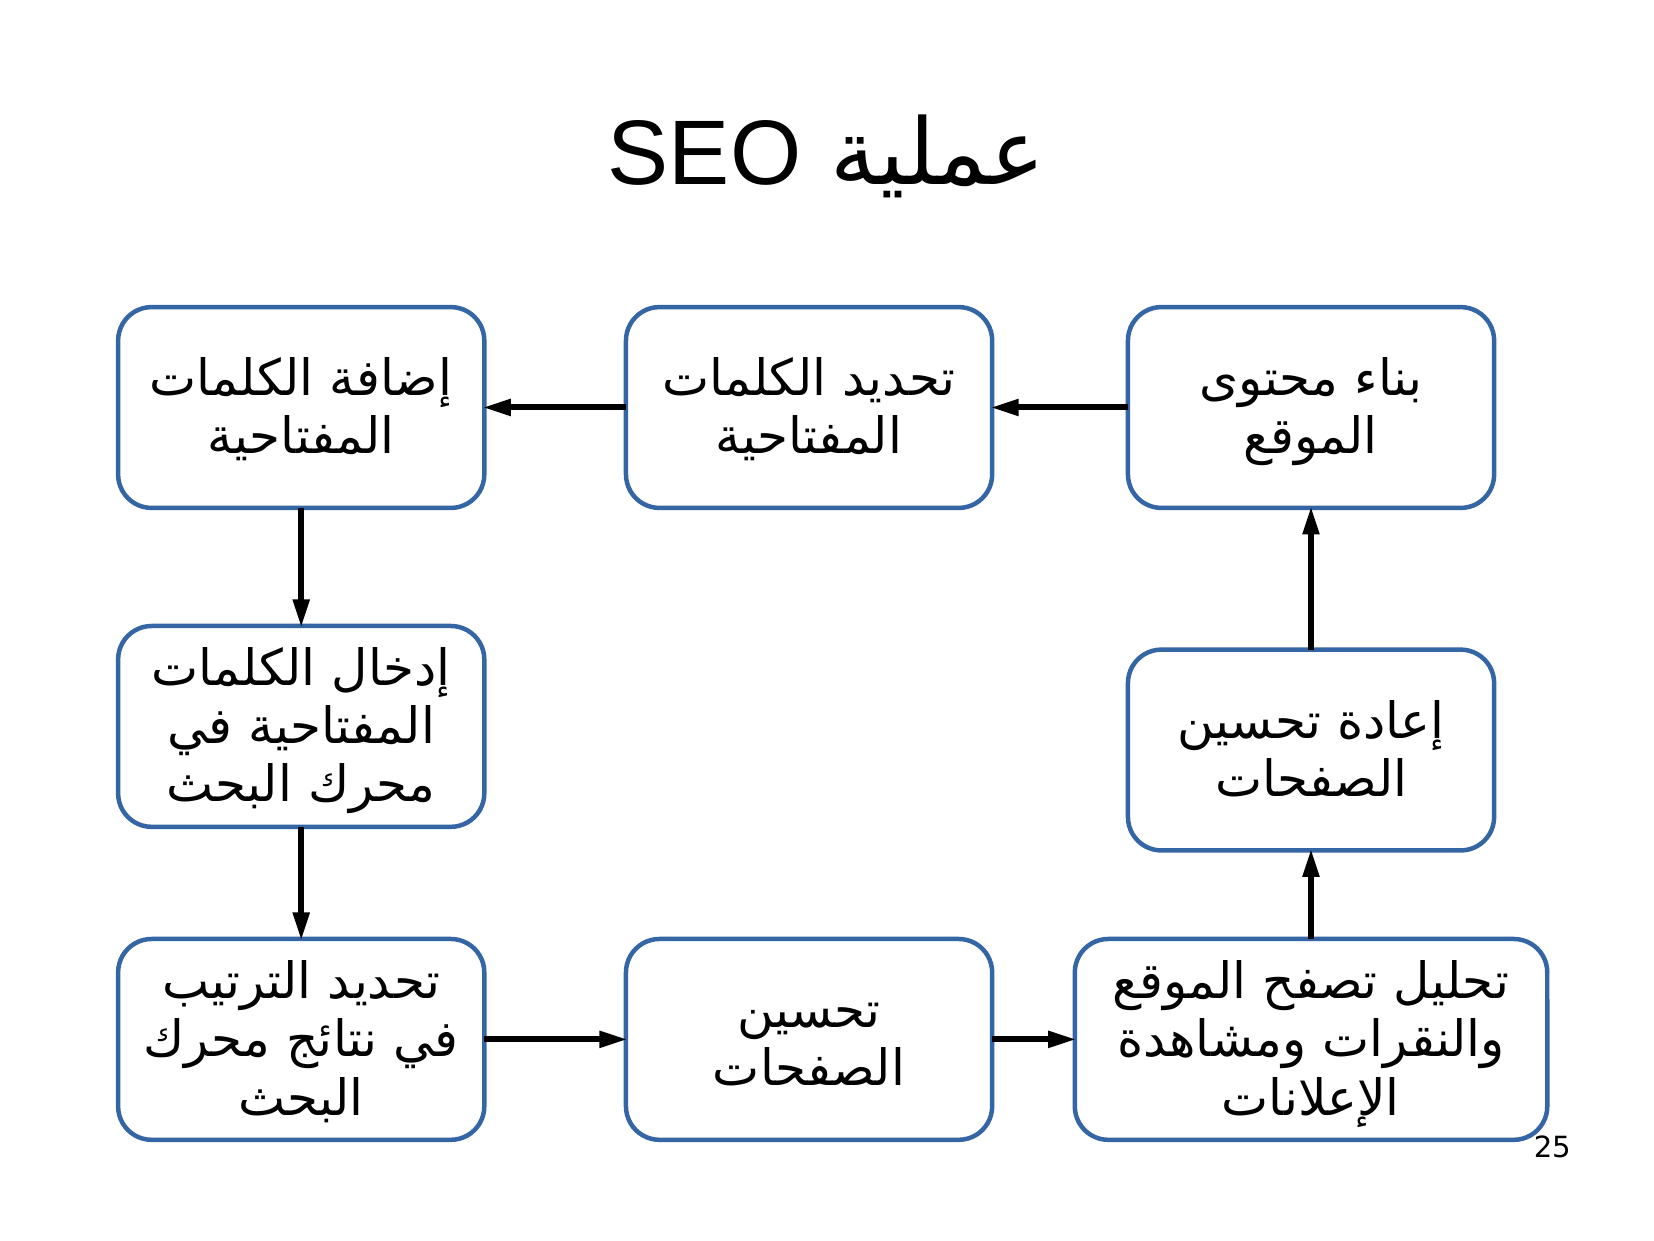

# عملية SEO
إضافة الكلمات المفتاحية
تحديد الكلمات المفتاحية
بناء محتوى الموقع
إدخال الكلمات المفتاحية في محرك البحث
إعادة تحسين الصفحات
تحديد الترتيب في نتائج محرك البحث
تحسين الصفحات
تحليل تصفح الموقع والنقرات ومشاهدة الإعلانات
25